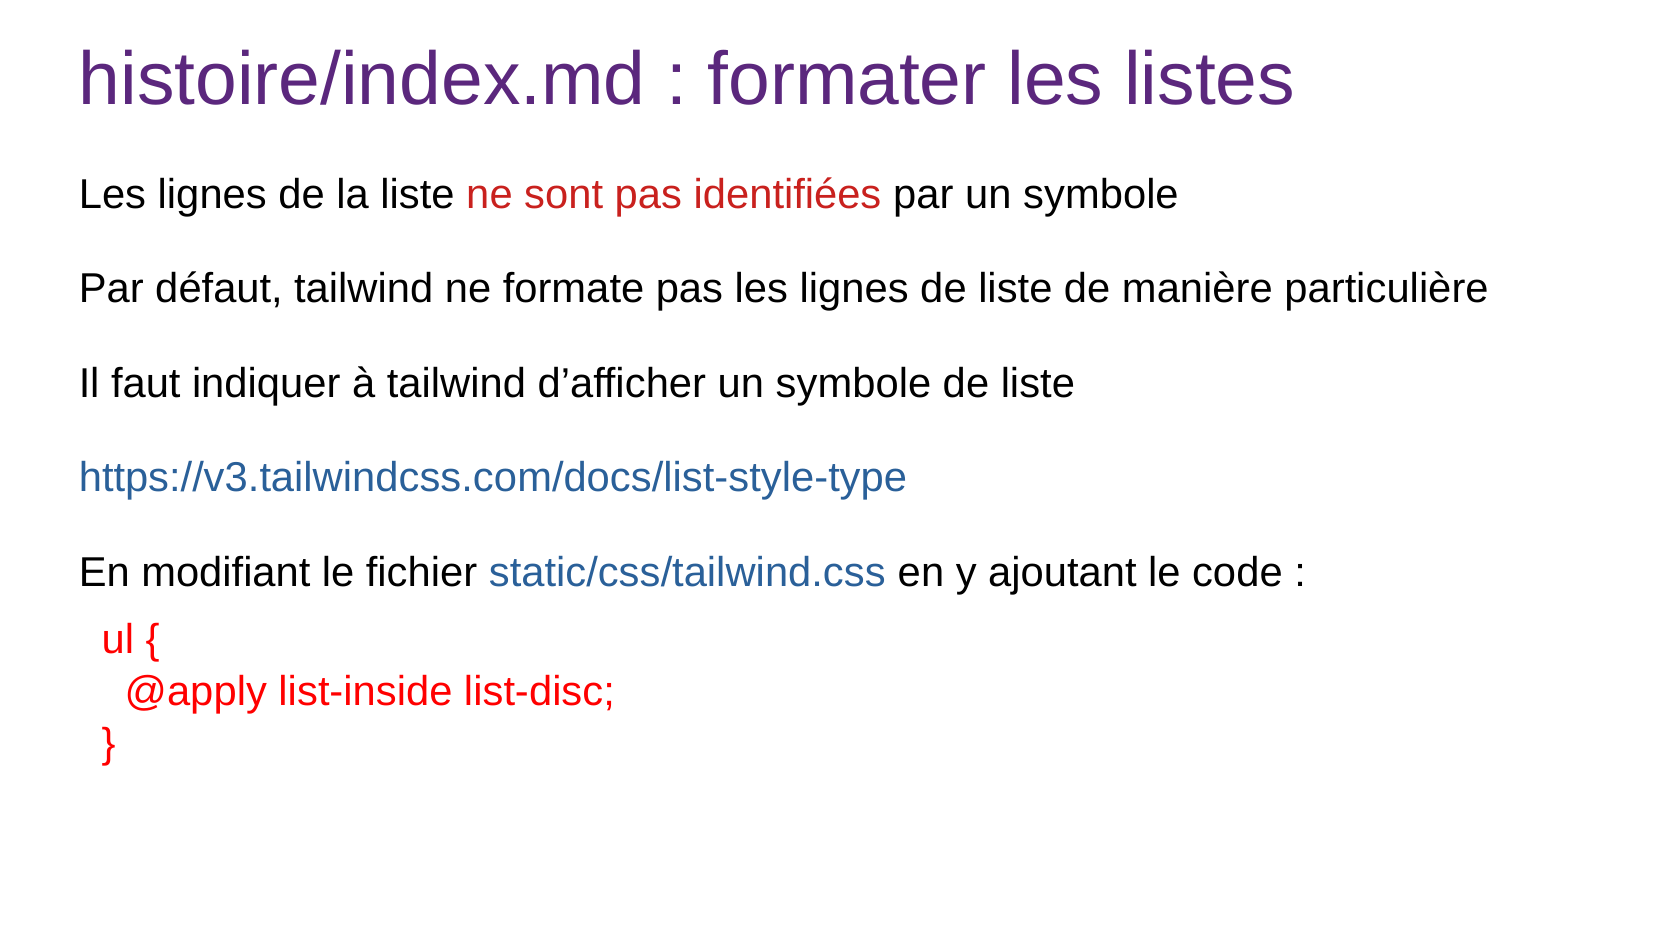

# histoire/index.md : formater les listes
Les lignes de la liste ne sont pas identifiées par un symbole
Par défaut, tailwind ne formate pas les lignes de liste de manière particulière
Il faut indiquer à tailwind d’afficher un symbole de liste
https://v3.tailwindcss.com/docs/list-style-type
En modifiant le fichier static/css/tailwind.css en y ajoutant le code :
 ul {
 @apply list-inside list-disc;
 }